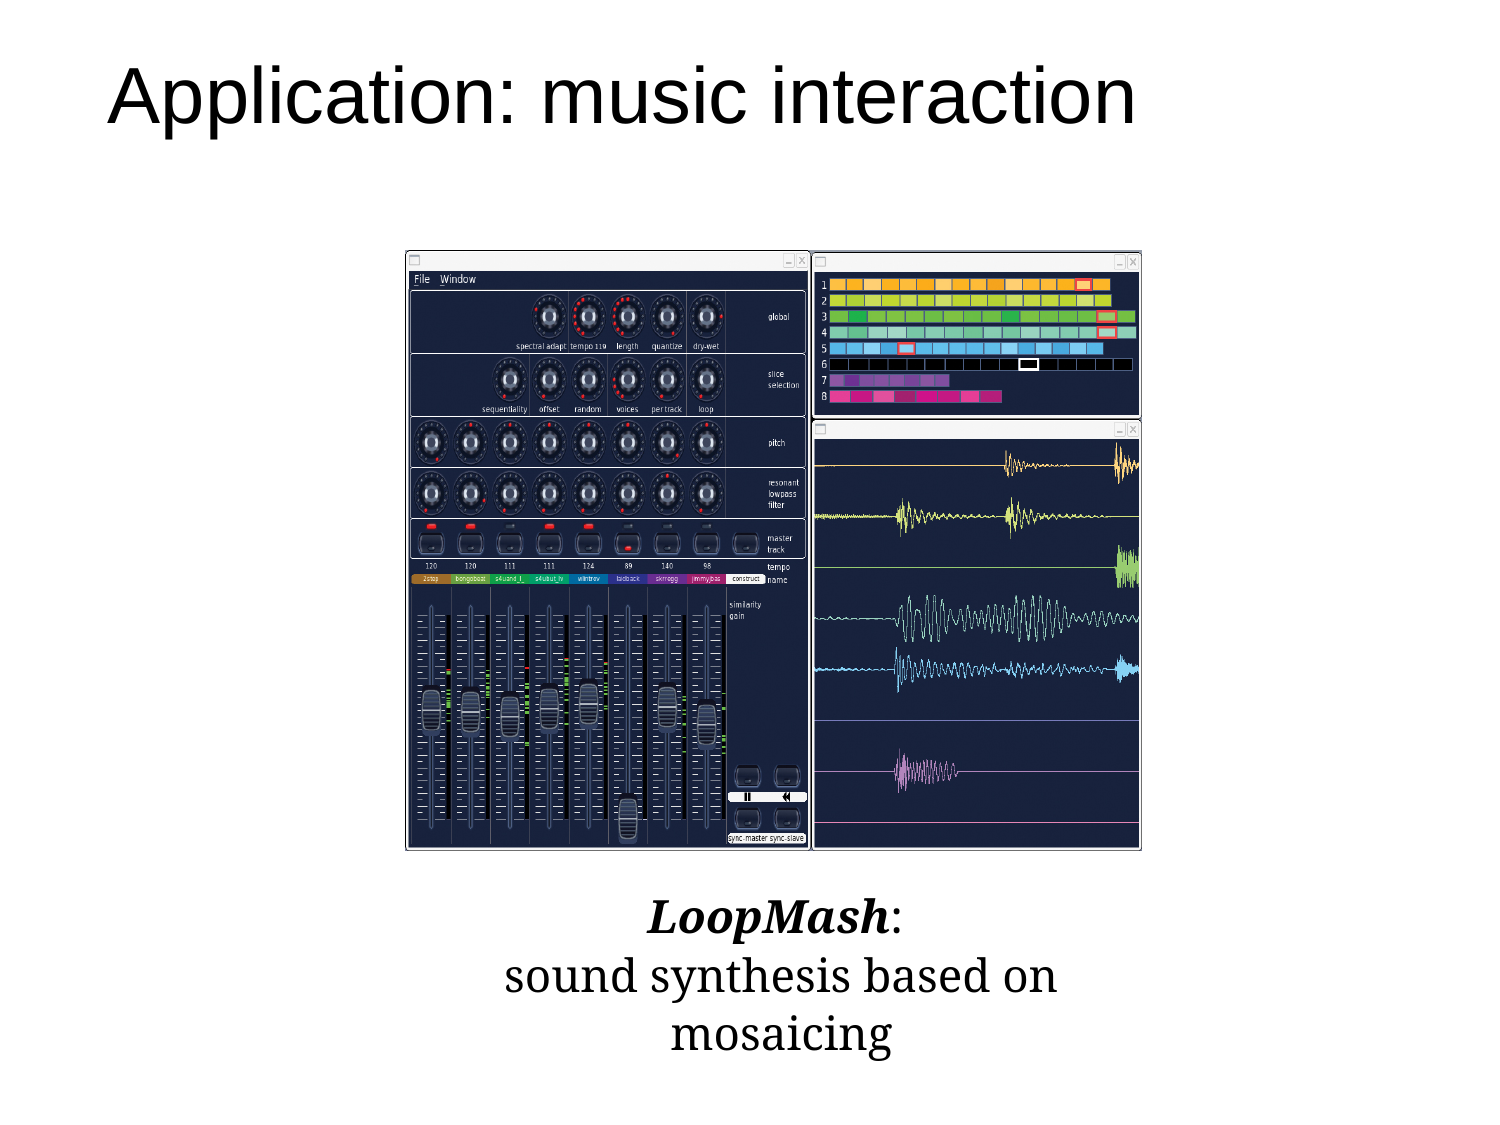

# Application: music interaction
LoopMash:
sound synthesis based on mosaicing